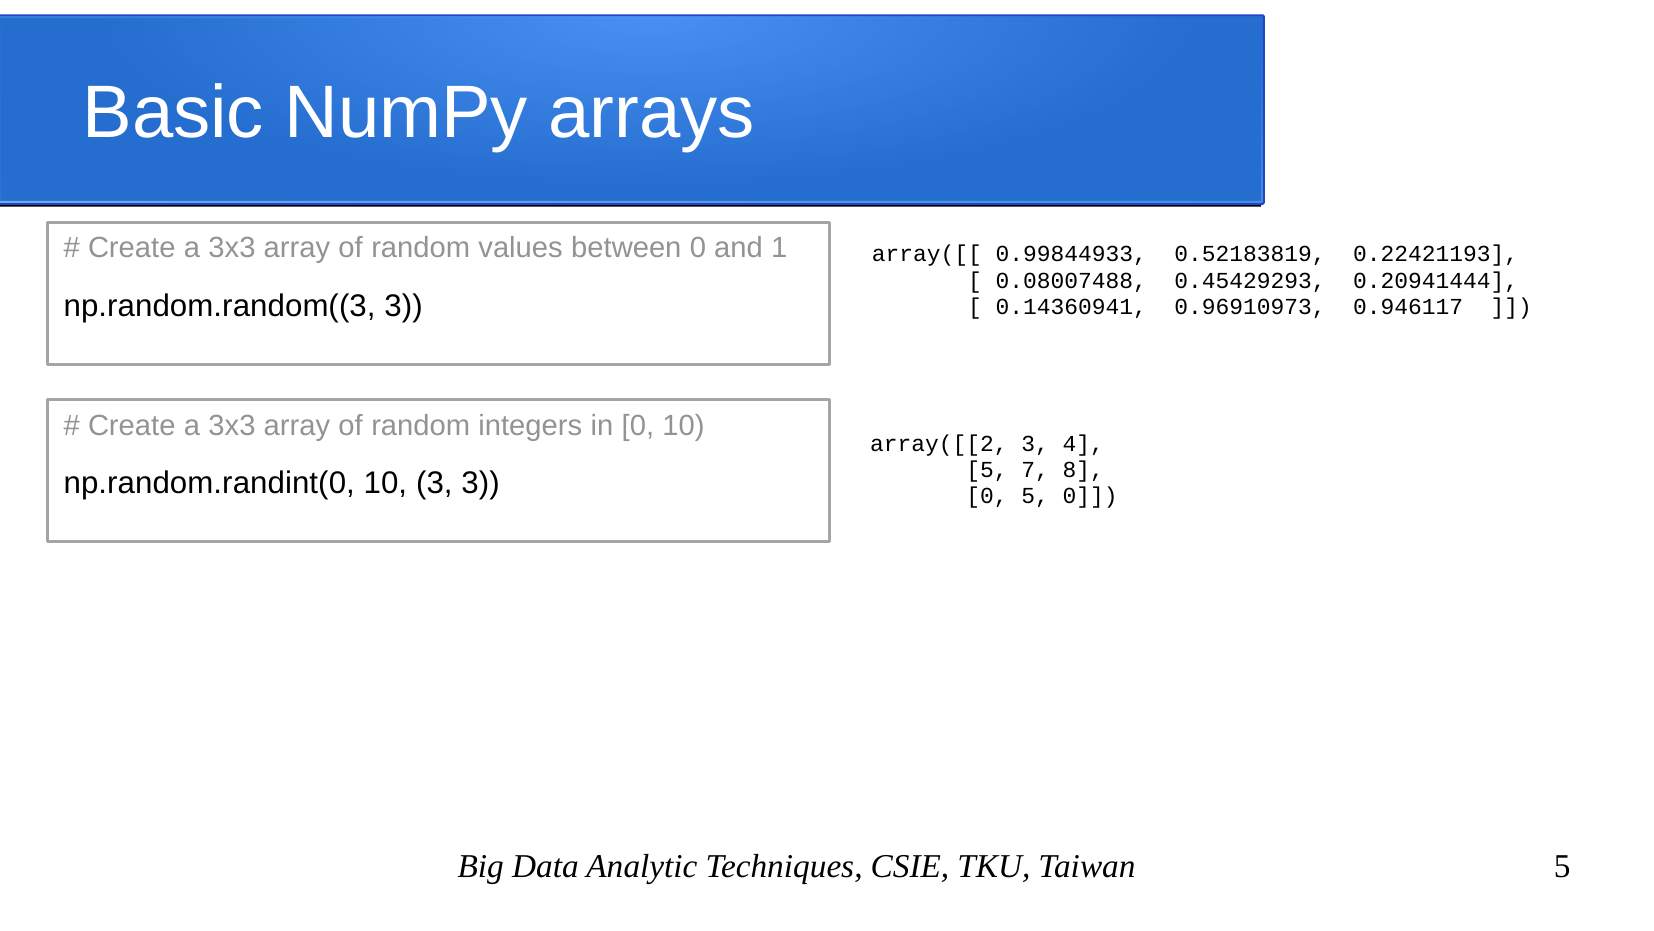

# Basic NumPy arrays
# Create a 3x3 array of random values between 0 and 1
np.random.random((3, 3))
array([[ 0.99844933, 0.52183819, 0.22421193],
 [ 0.08007488, 0.45429293, 0.20941444],
 [ 0.14360941, 0.96910973, 0.946117 ]])
# Create a 3x3 array of random integers in [0, 10)
np.random.randint(0, 10, (3, 3))
array([[2, 3, 4],
 [5, 7, 8],
 [0, 5, 0]])
Big Data Analytic Techniques, CSIE, TKU, Taiwan
5